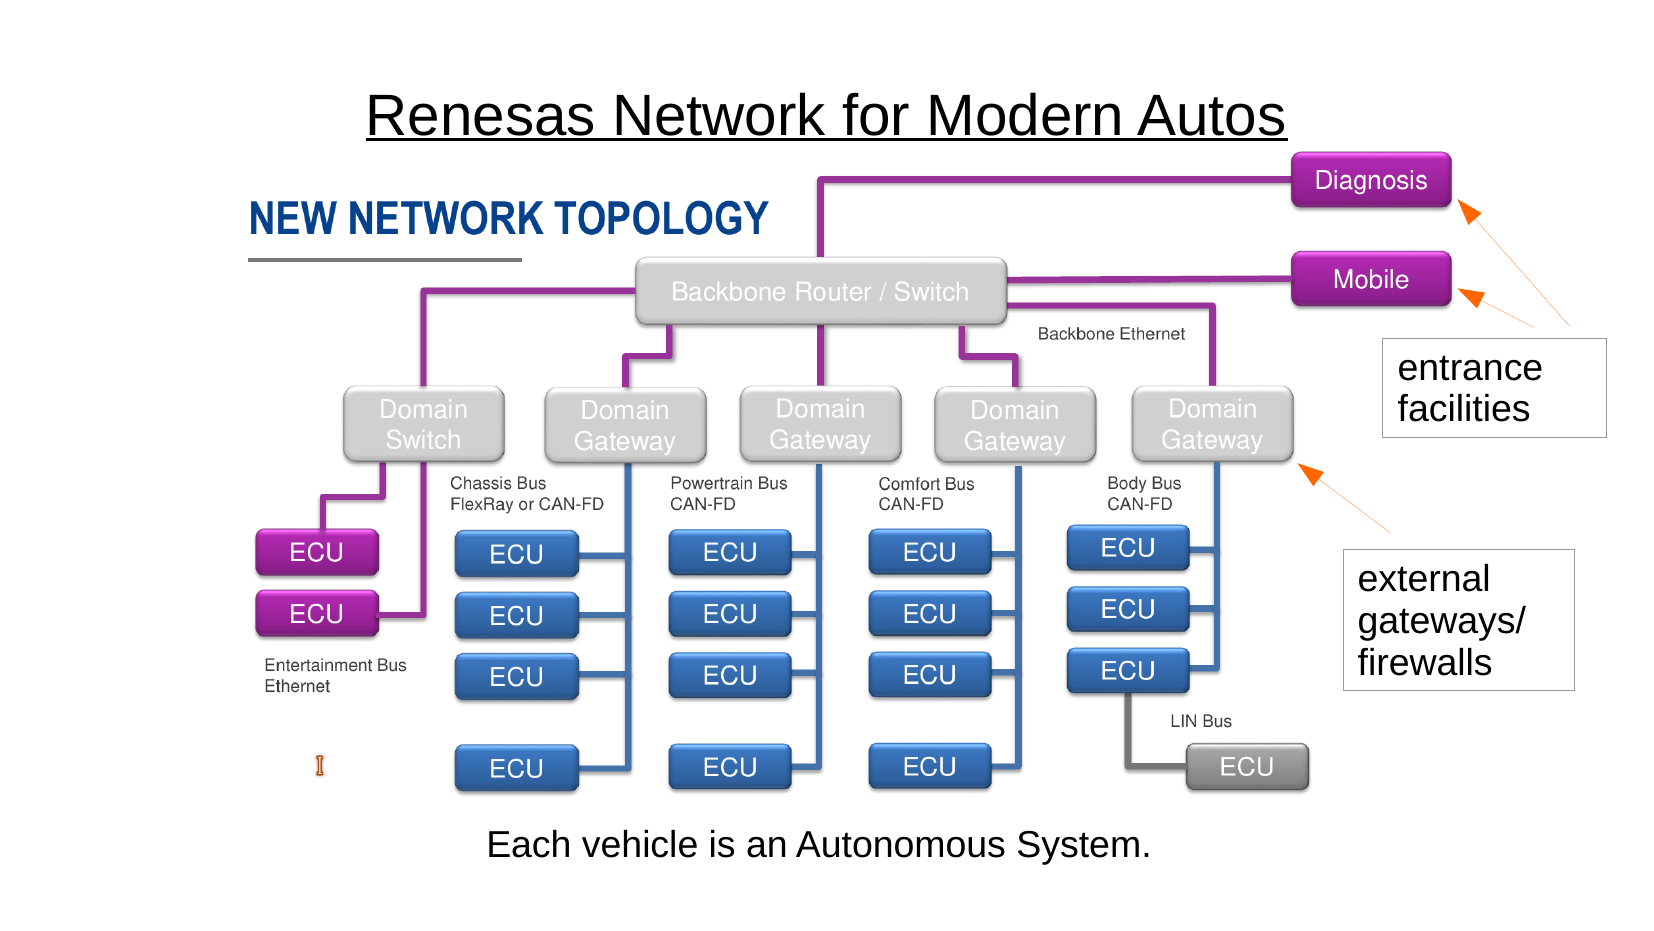

# Renesas Network for Modern Autos
entrance
facilities
external
gateways/firewalls
Each vehicle is an Autonomous System.